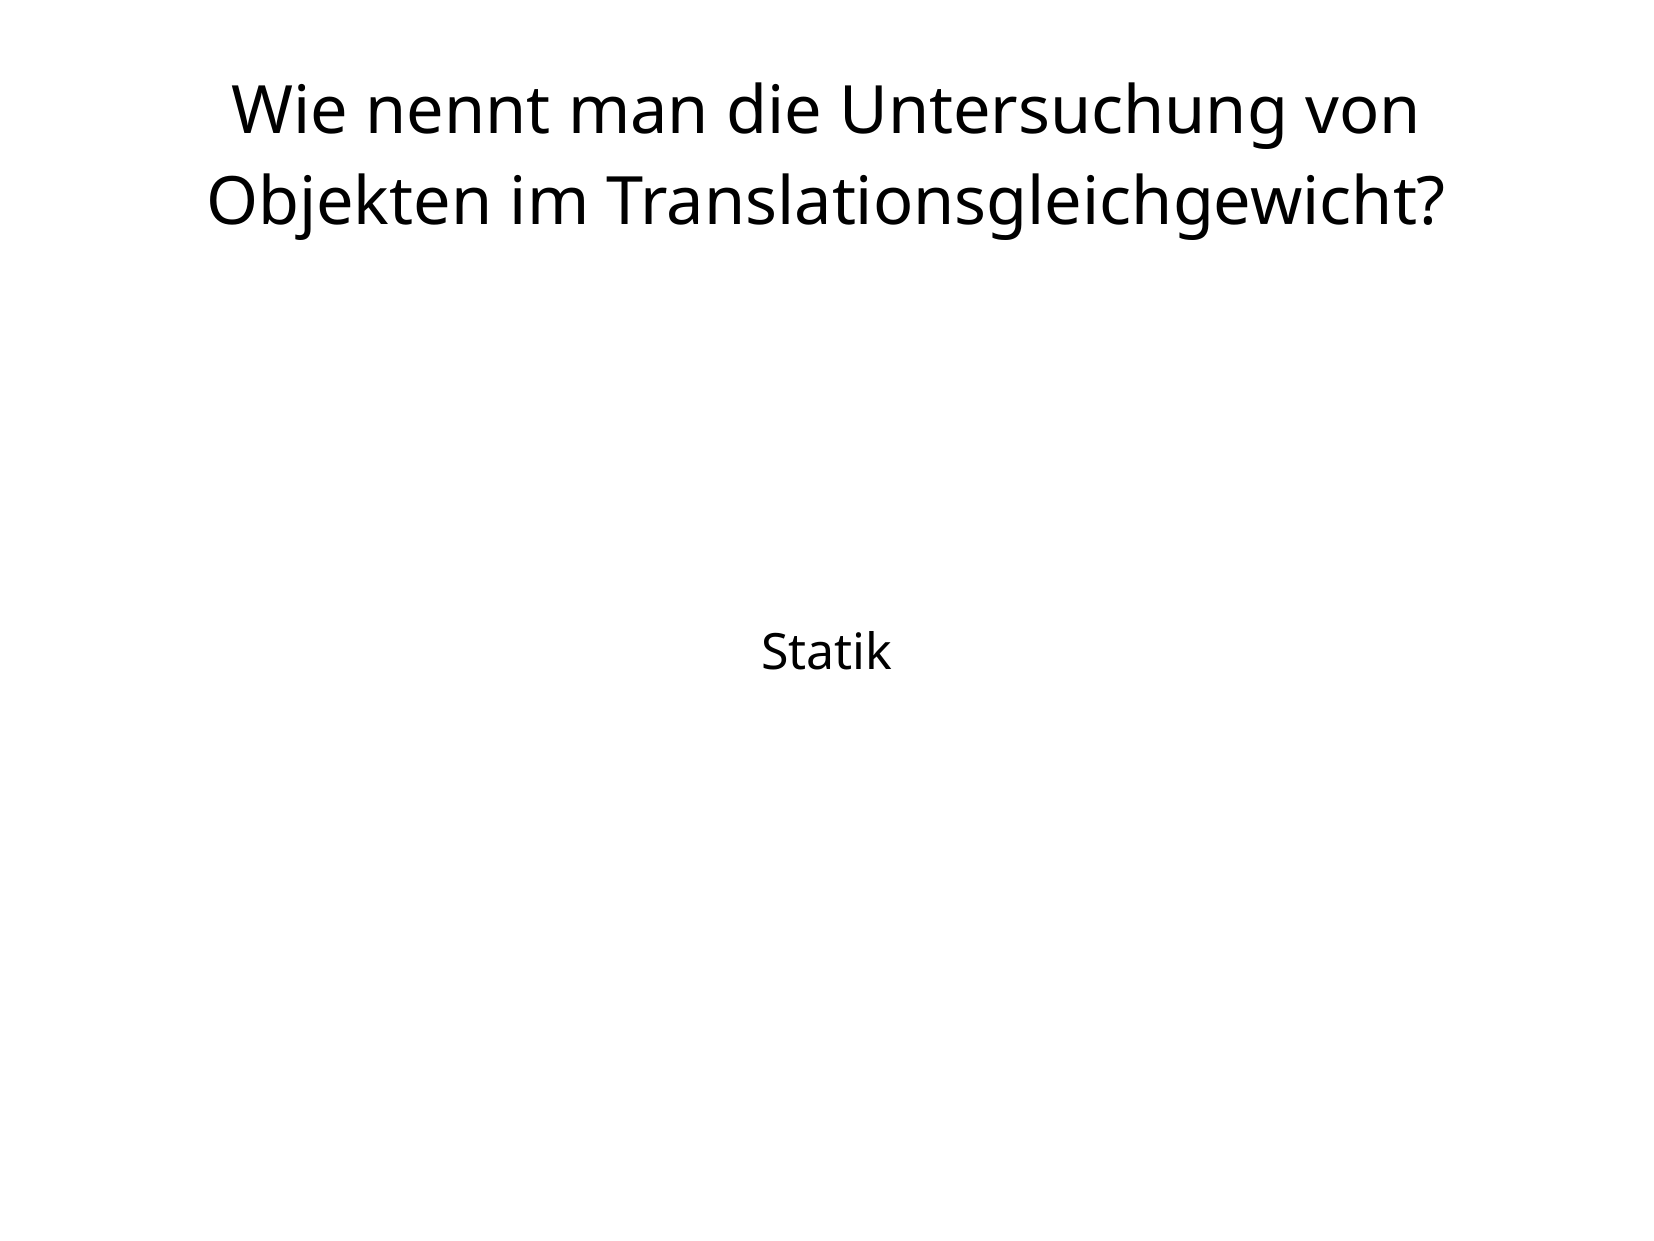

# Wie nennt man die Untersuchung von Objekten im Translationsgleichgewicht?
Statik